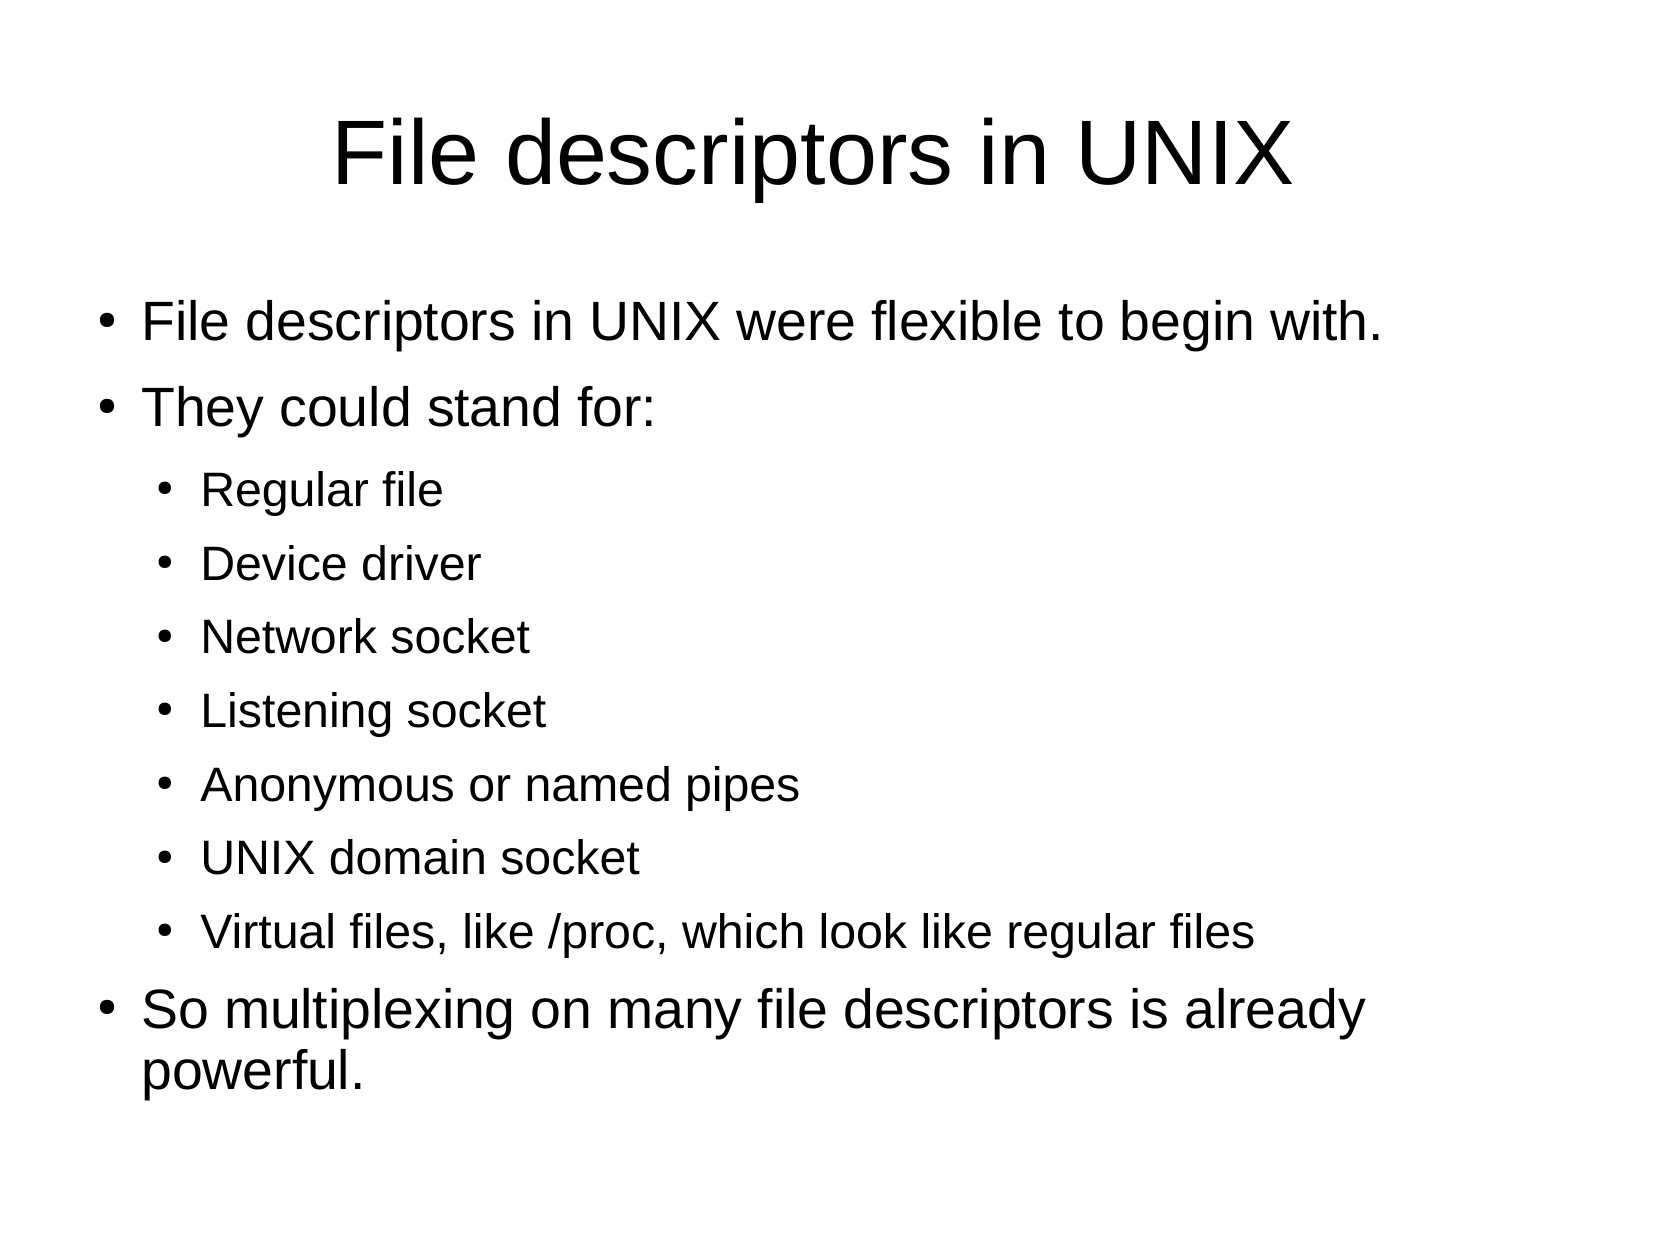

# File descriptors in UNIX
File descriptors in UNIX were flexible to begin with.
They could stand for:
Regular file
Device driver
Network socket
Listening socket
Anonymous or named pipes
UNIX domain socket
Virtual files, like /proc, which look like regular files
So multiplexing on many file descriptors is already powerful.